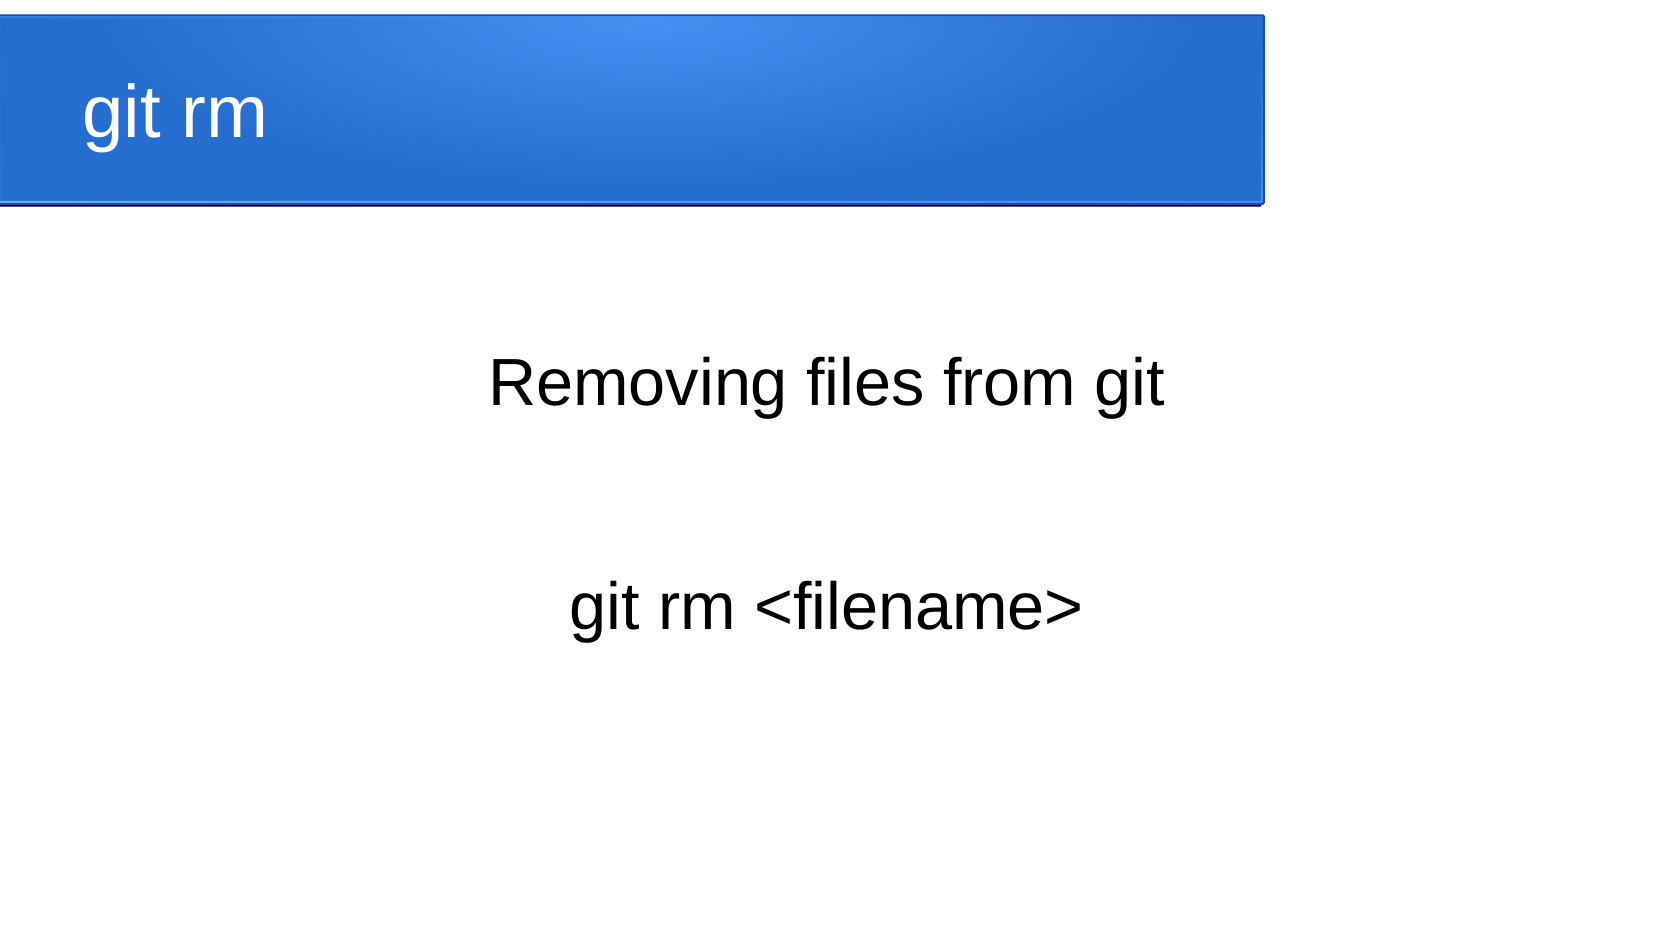

# git rm
Removing files from git
git rm <filename>